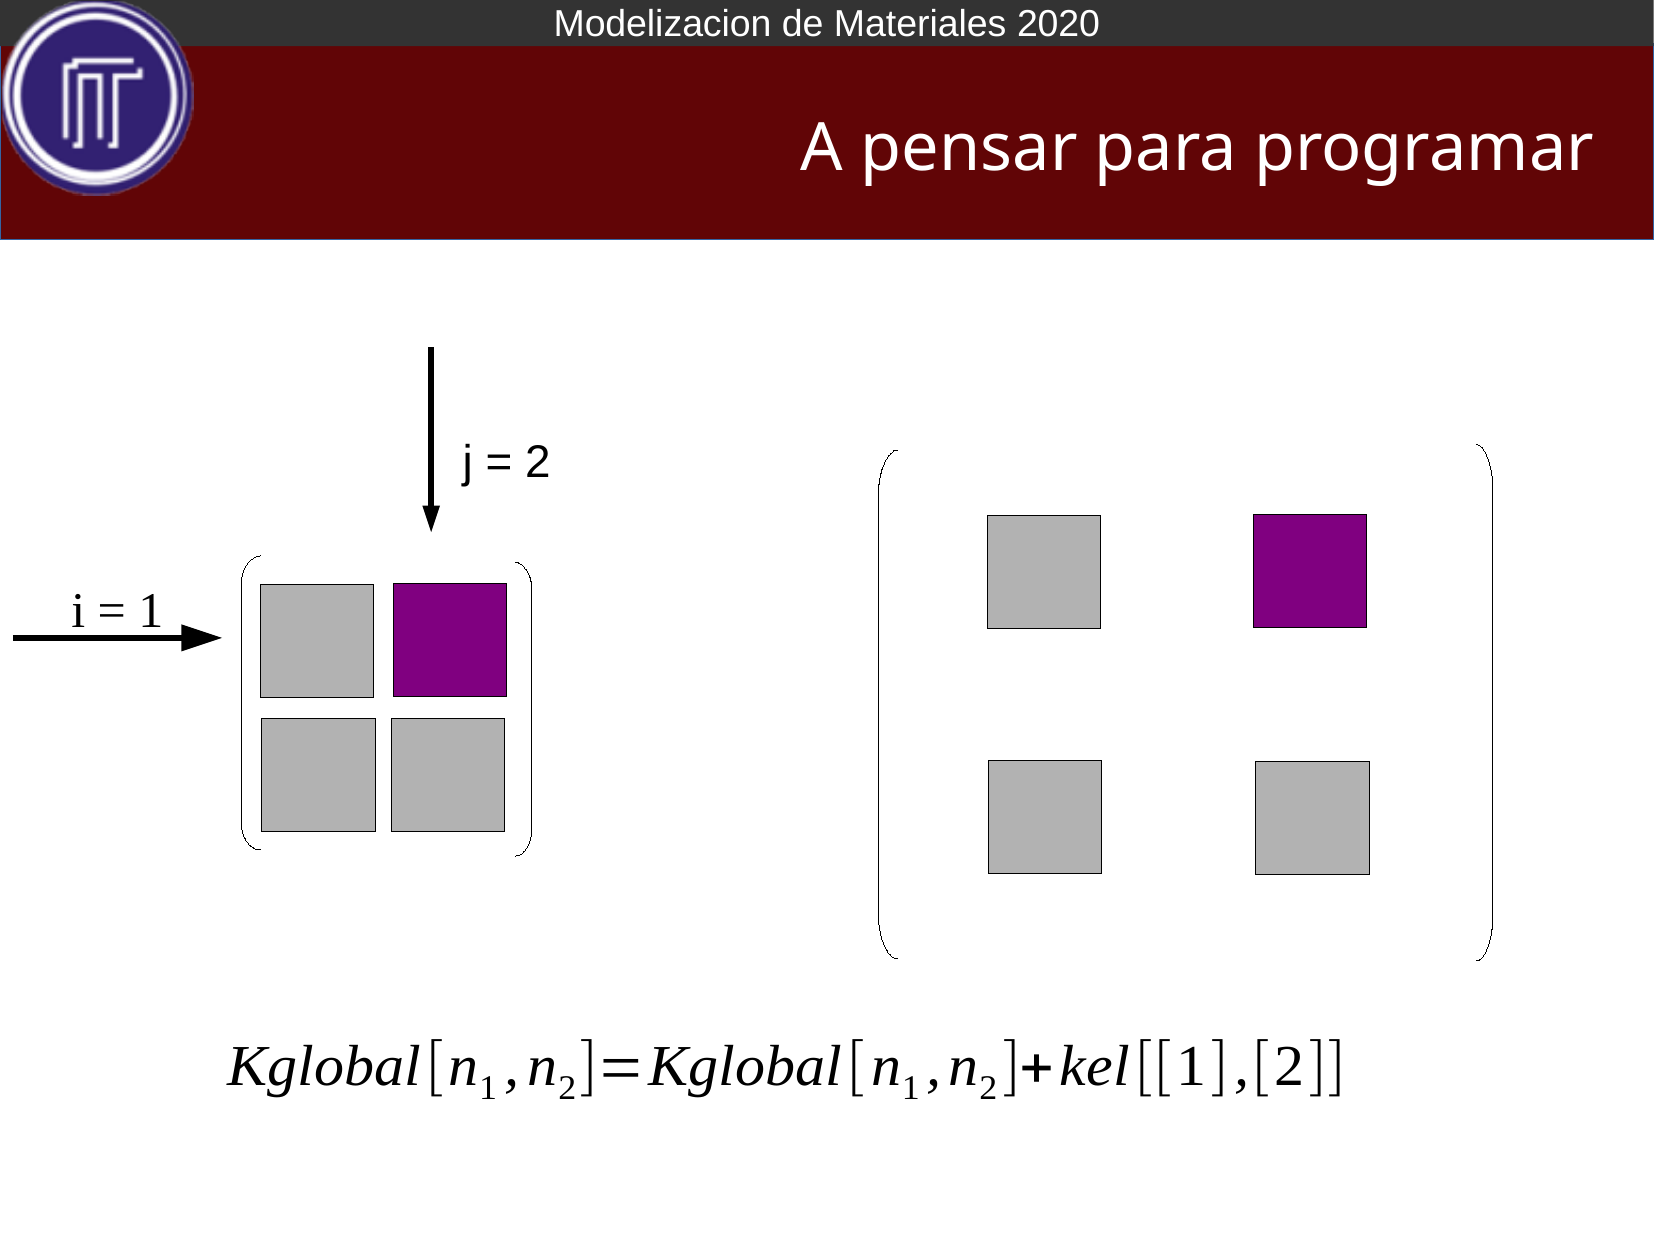

# A pensar para programar
j = 2
i = 1